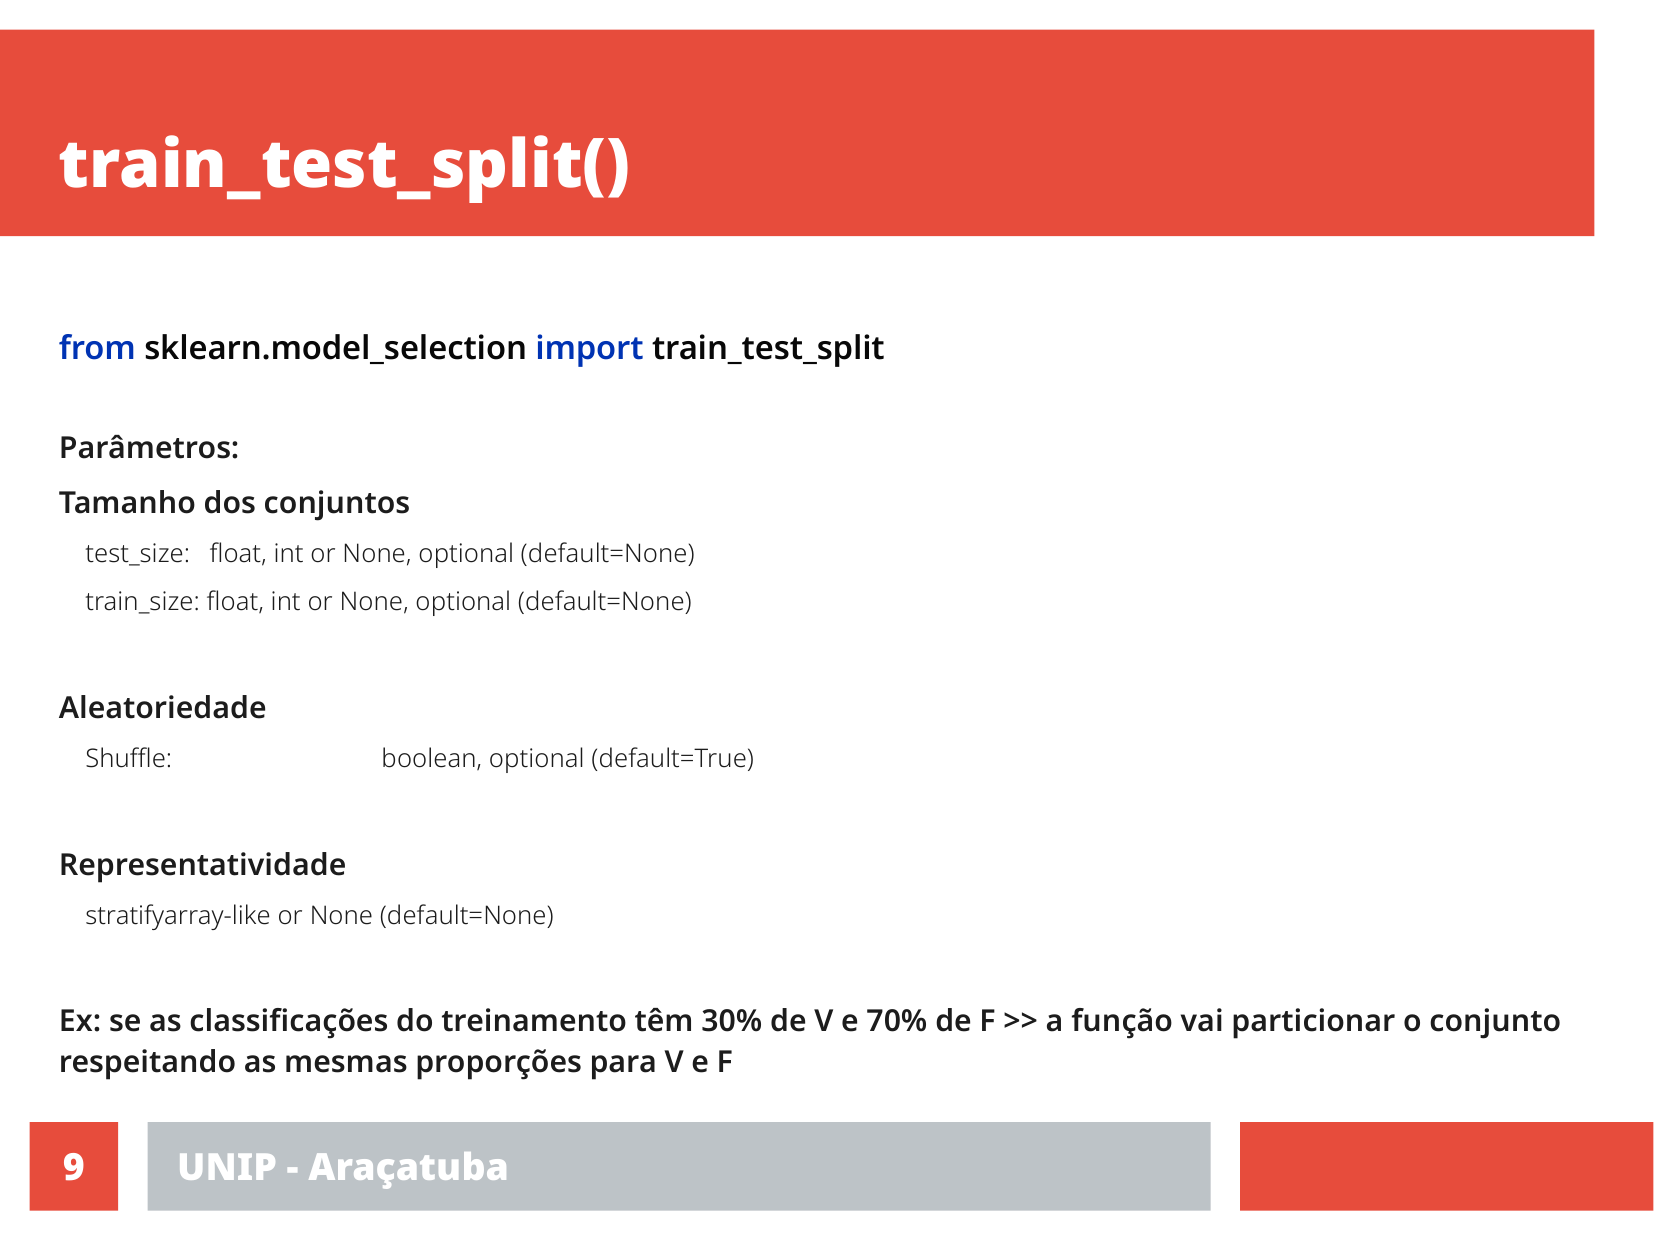

# train_test_split()
from sklearn.model_selection import train_test_split
Parâmetros:
Tamanho dos conjuntos
test_size: 	float, int or None, optional (default=None)
train_size: float, int or None, optional (default=None)
Aleatoriedade
Shuffle:					 boolean, optional (default=True)
Representatividade
stratifyarray-like or None (default=None)
Ex: se as classificações do treinamento têm 30% de V e 70% de F >> a função vai particionar o conjunto respeitando as mesmas proporções para V e F
9
UNIP - Araçatuba